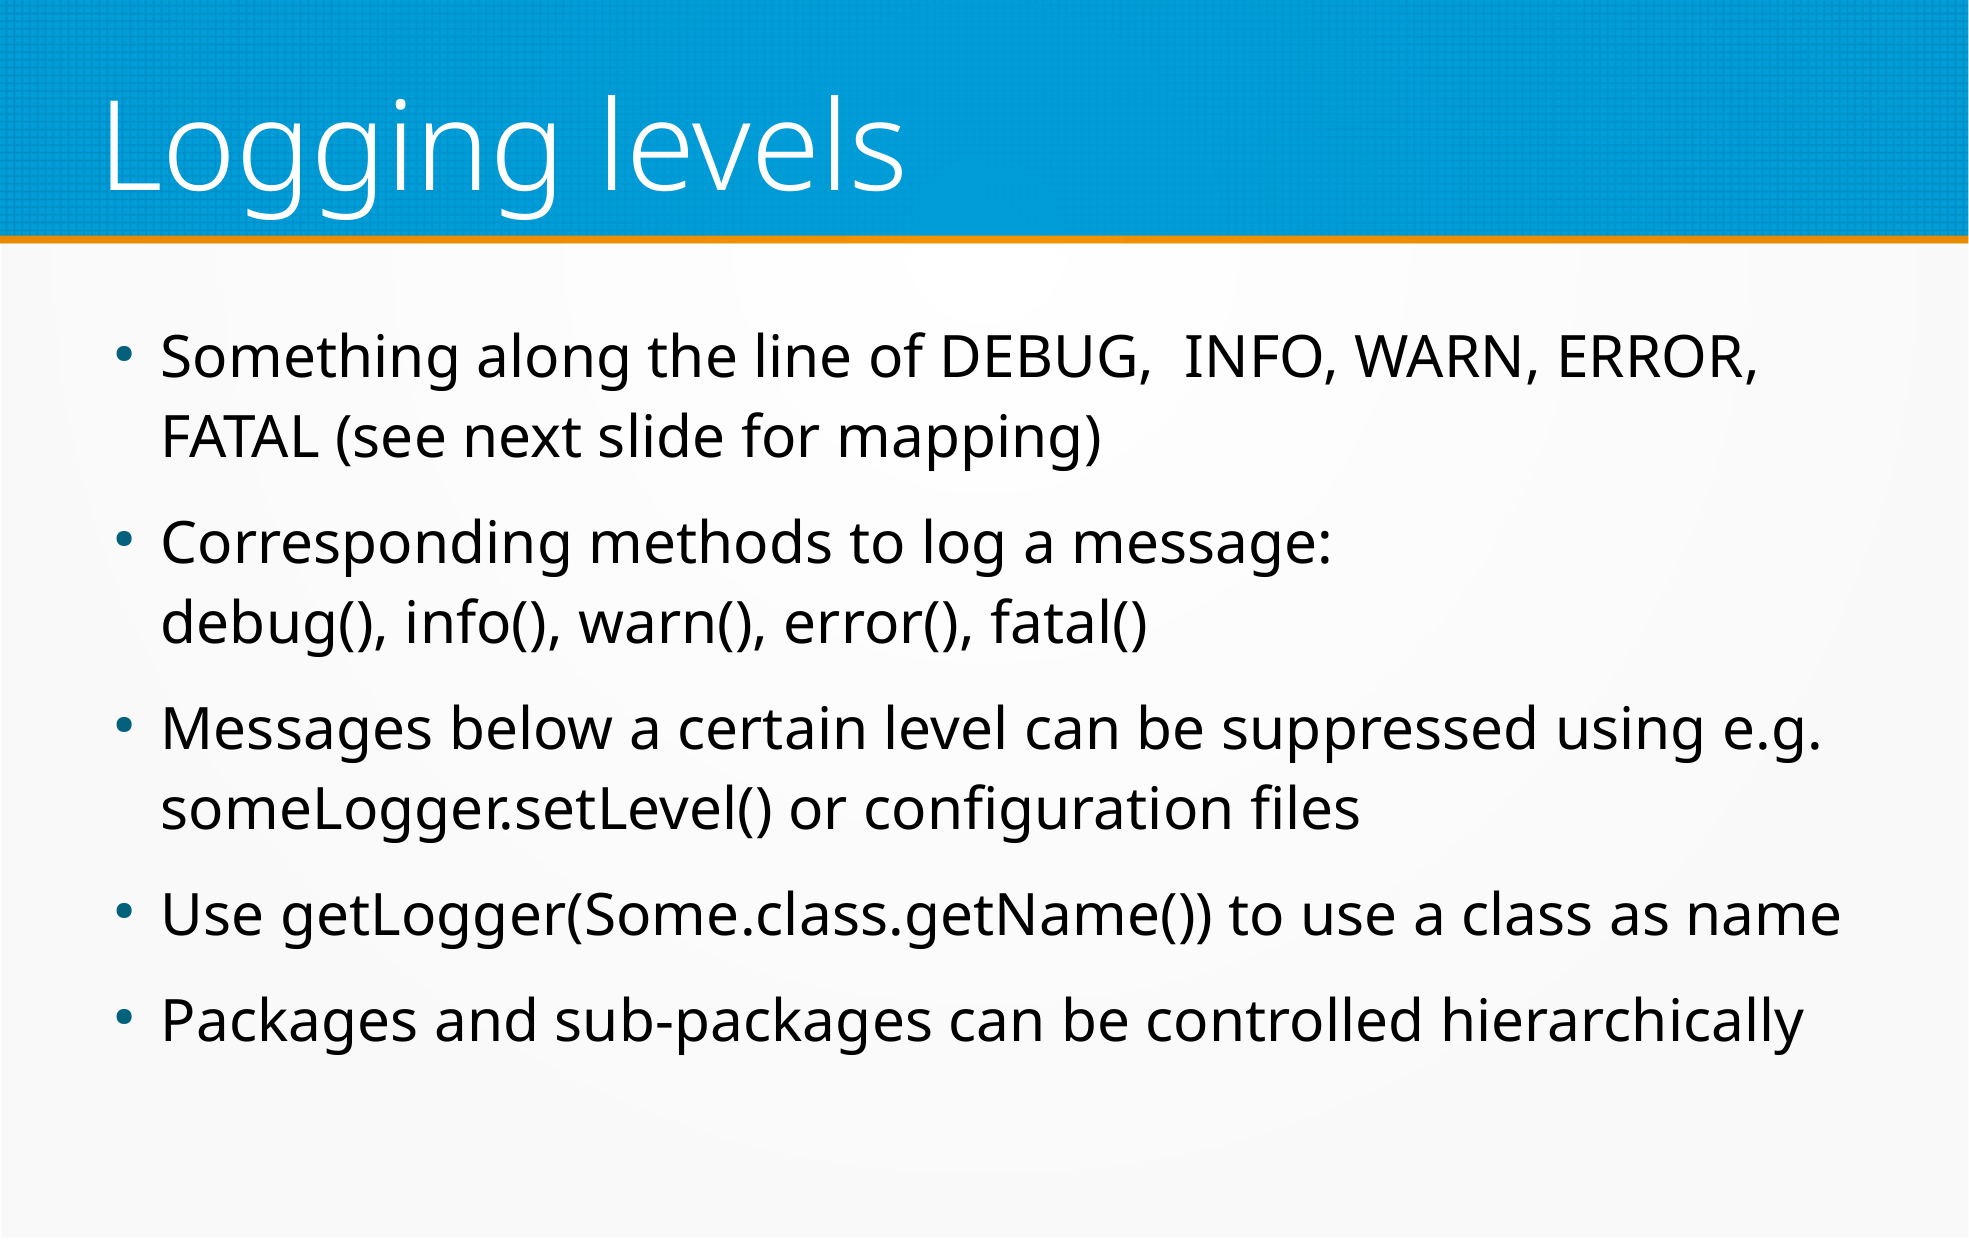

# Logging levels
Something along the line of DEBUG, INFO, WARN, ERROR, FATAL (see next slide for mapping)
Corresponding methods to log a message:
debug(), info(), warn(), error(), fatal()
Messages below a certain level can be suppressed using e.g.
someLogger.setLevel() or configuration files
Use getLogger(Some.class.getName()) to use a class as name
Packages and sub-packages can be controlled hierarchically